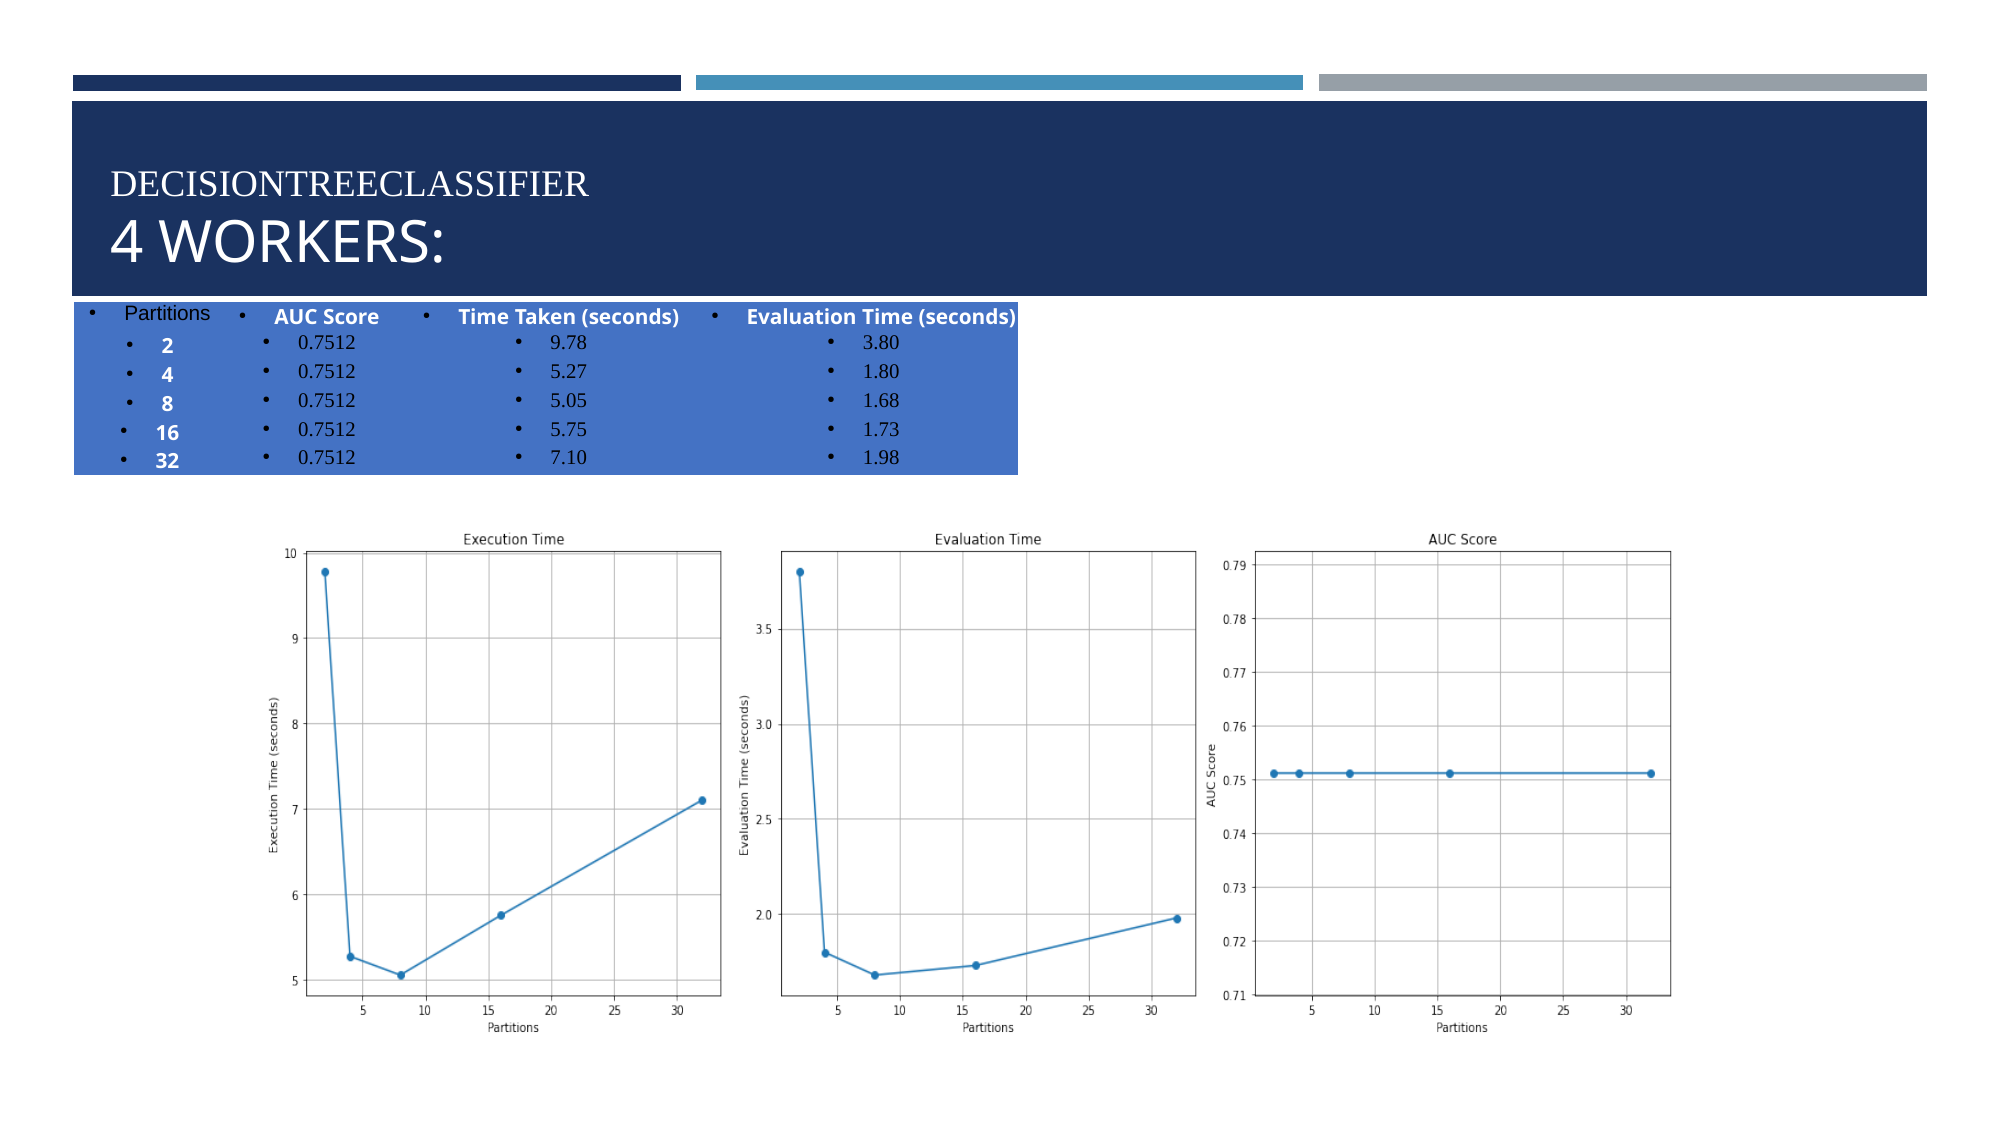

# DecisionTreeClassifier 4 workers:
| Partitions | AUC Score | Time Taken (seconds) | Evaluation Time (seconds) |
| --- | --- | --- | --- |
| 2 | 0.7512 | 9.78 | 3.80 |
| 4 | 0.7512 | 5.27 | 1.80 |
| 8 | 0.7512 | 5.05 | 1.68 |
| 16 | 0.7512 | 5.75 | 1.73 |
| 32 | 0.7512 | 7.10 | 1.98 |